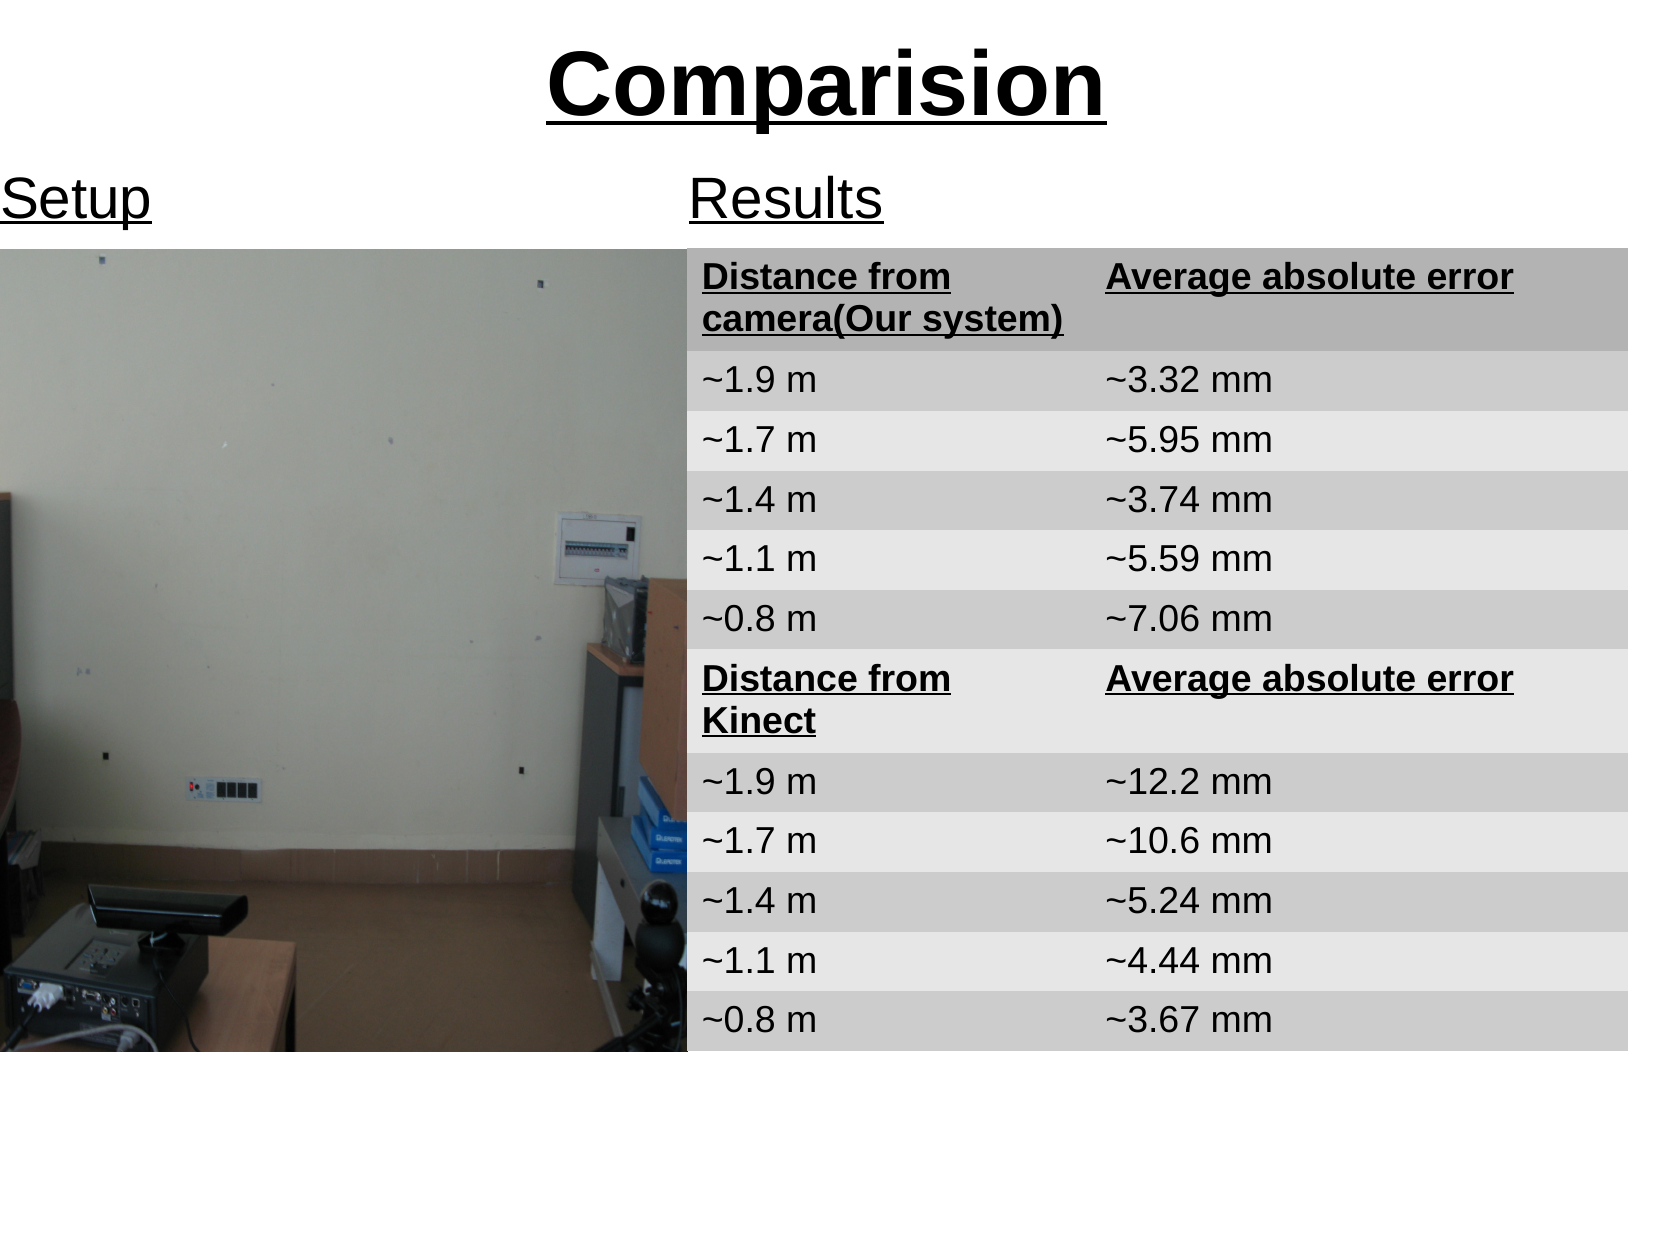

# Comparision
Setup Results
| Distance from camera(Our system) | Average absolute error |
| --- | --- |
| ~1.9 m | ~3.32 mm |
| ~1.7 m | ~5.95 mm |
| ~1.4 m | ~3.74 mm |
| ~1.1 m | ~5.59 mm |
| ~0.8 m | ~7.06 mm |
| Distance from Kinect | Average absolute error |
| ~1.9 m | ~12.2 mm |
| ~1.7 m | ~10.6 mm |
| ~1.4 m | ~5.24 mm |
| ~1.1 m | ~4.44 mm |
| ~0.8 m | ~3.67 mm |